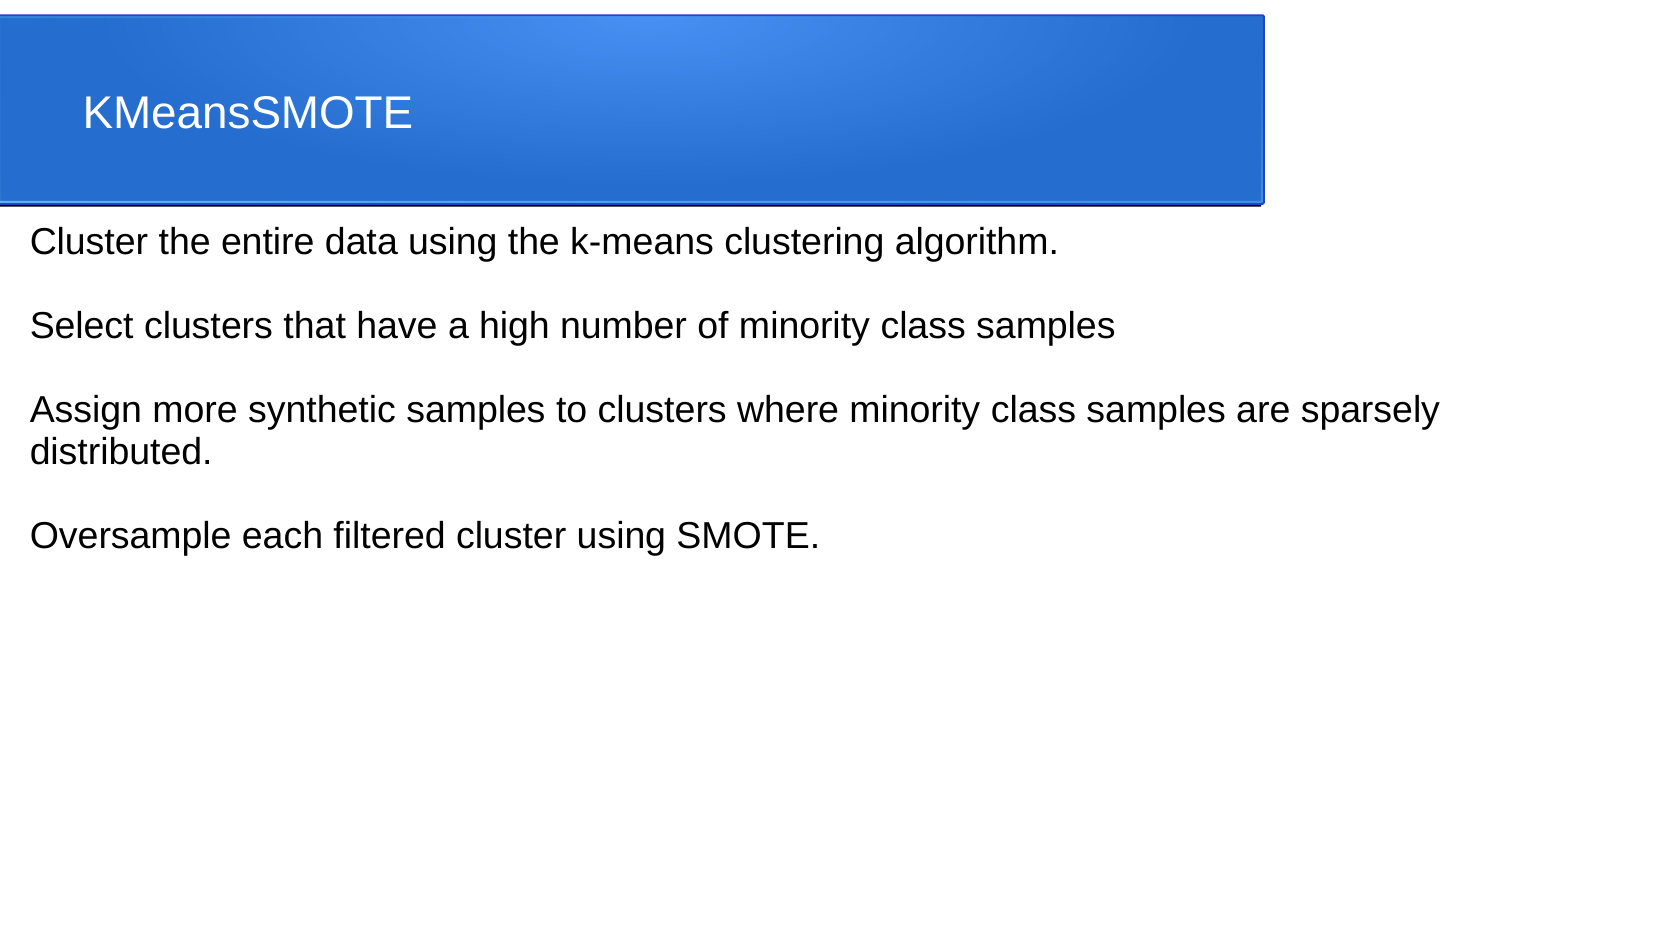

# KMeansSMOTE
Cluster the entire data using the k-means clustering algorithm.
Select clusters that have a high number of minority class samples
Assign more synthetic samples to clusters where minority class samples are sparsely distributed.
Oversample each filtered cluster using SMOTE.